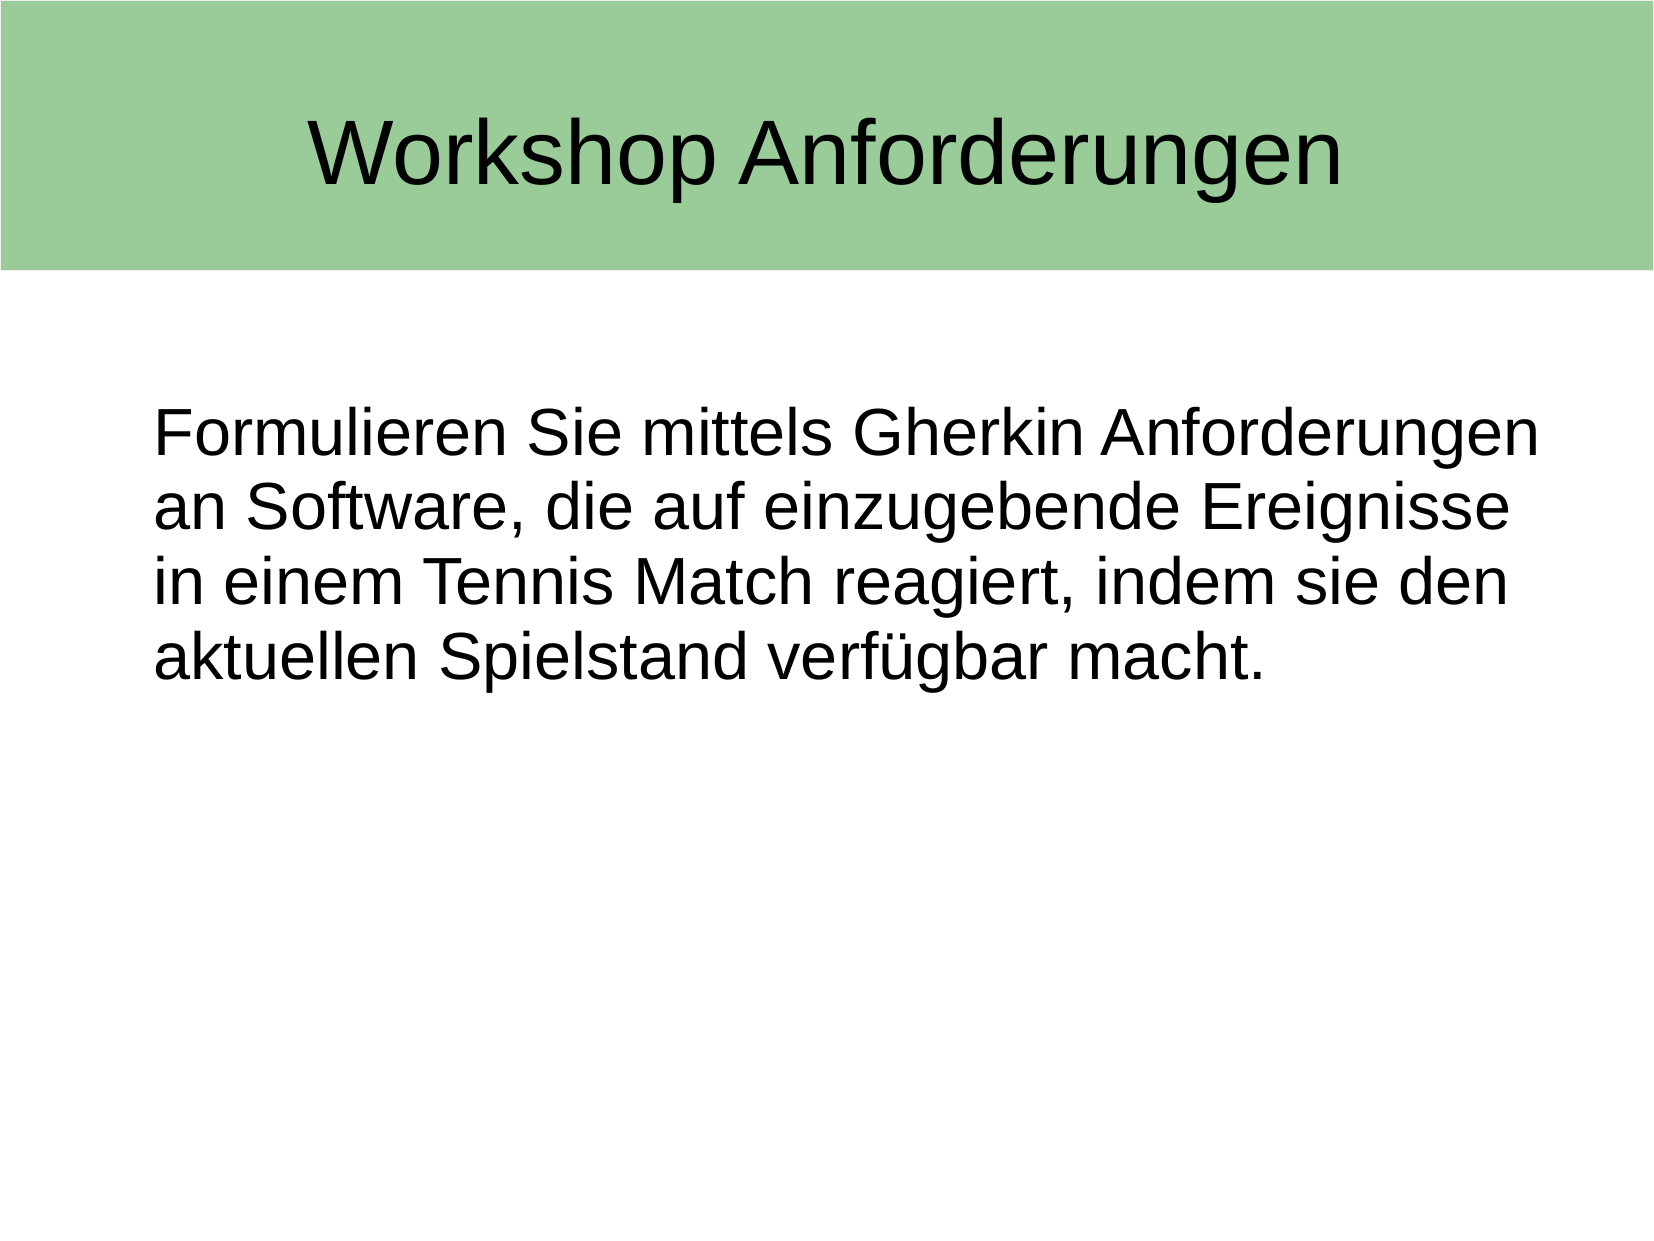

# Workshop Anforderungen
Formulieren Sie mittels Gherkin Anforderungen an Software, die auf einzugebende Ereignisse in einem Tennis Match reagiert, indem sie den aktuellen Spielstand verfügbar macht.